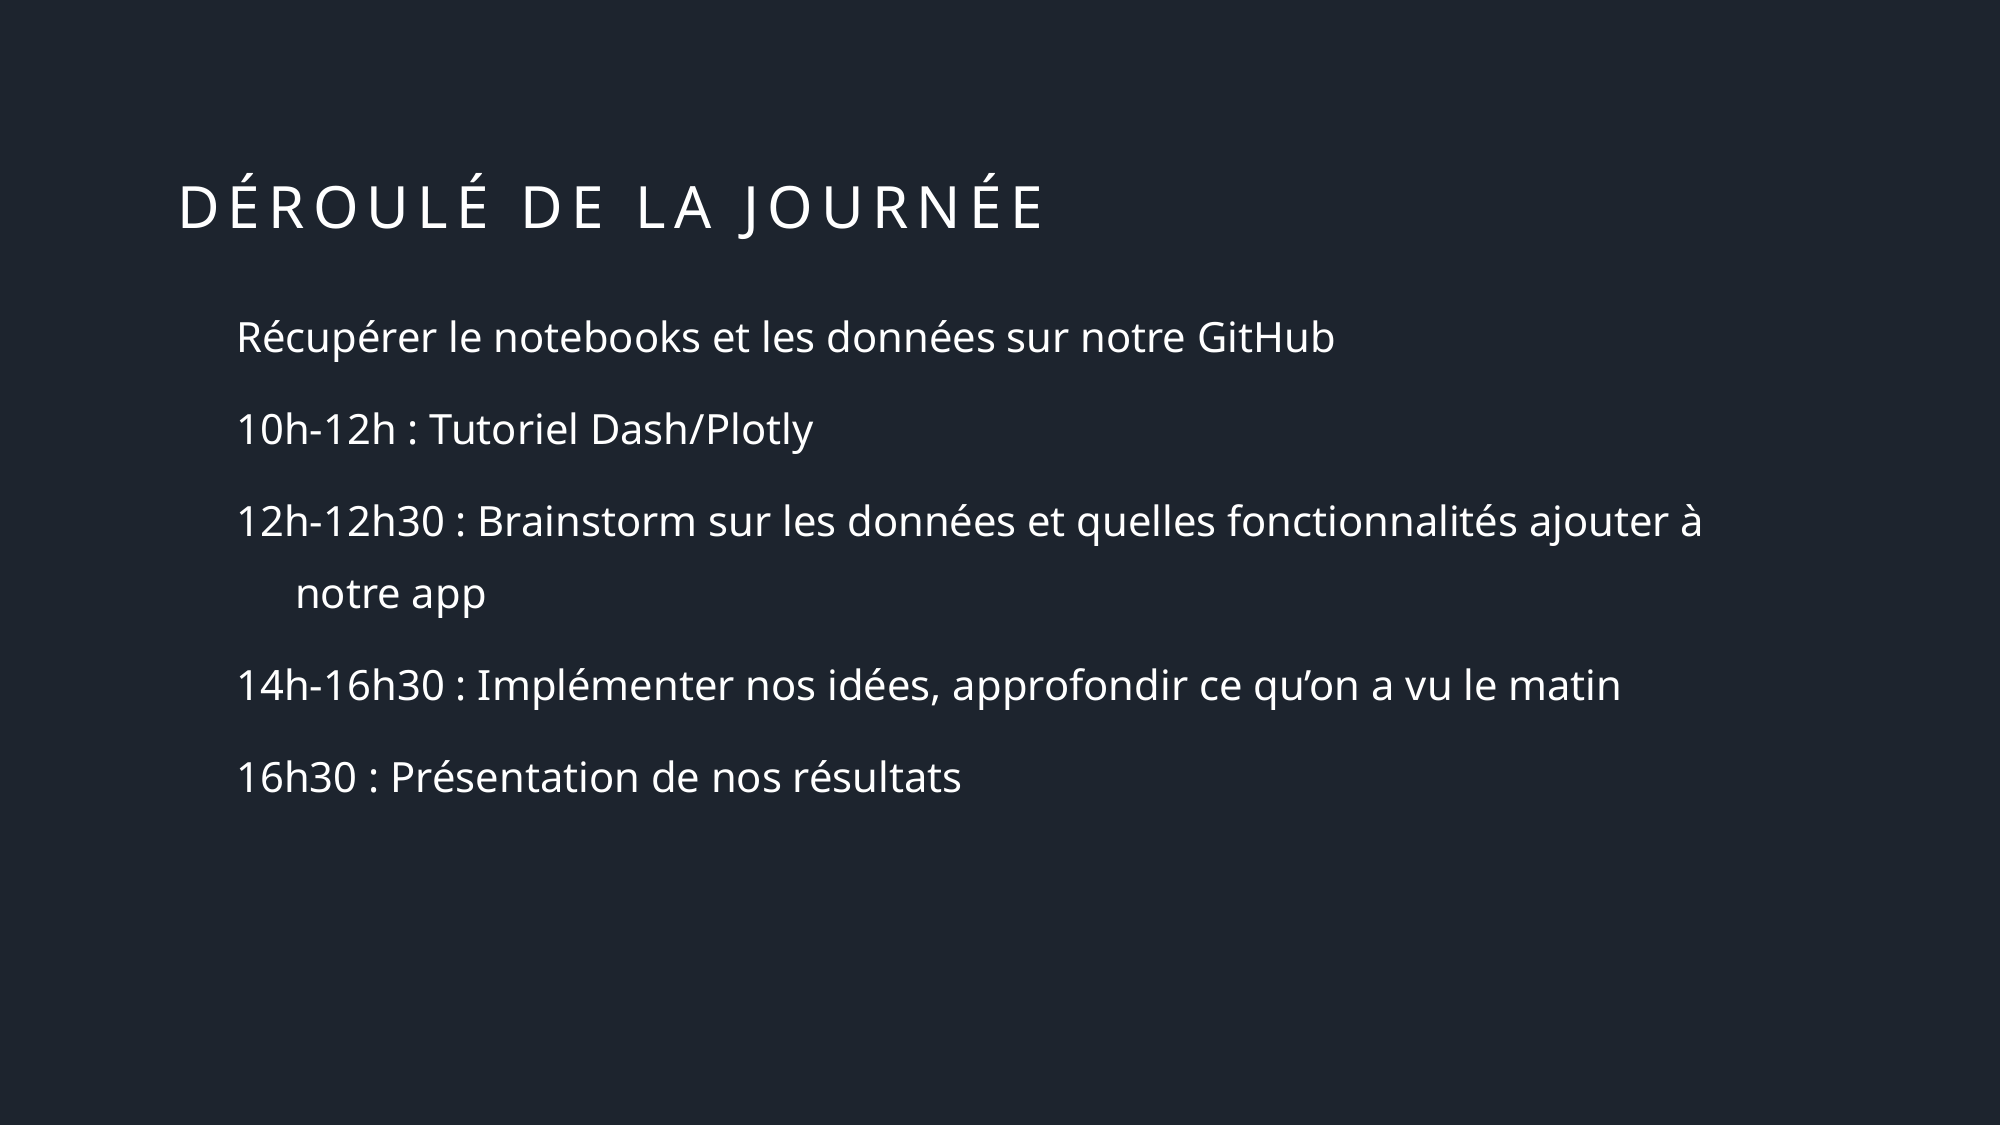

# Déroulé de la journée
Récupérer le notebooks et les données sur notre GitHub
10h-12h : Tutoriel Dash/Plotly
12h-12h30 : Brainstorm sur les données et quelles fonctionnalités ajouter à notre app
14h-16h30 : Implémenter nos idées, approfondir ce qu’on a vu le matin
16h30 : Présentation de nos résultats